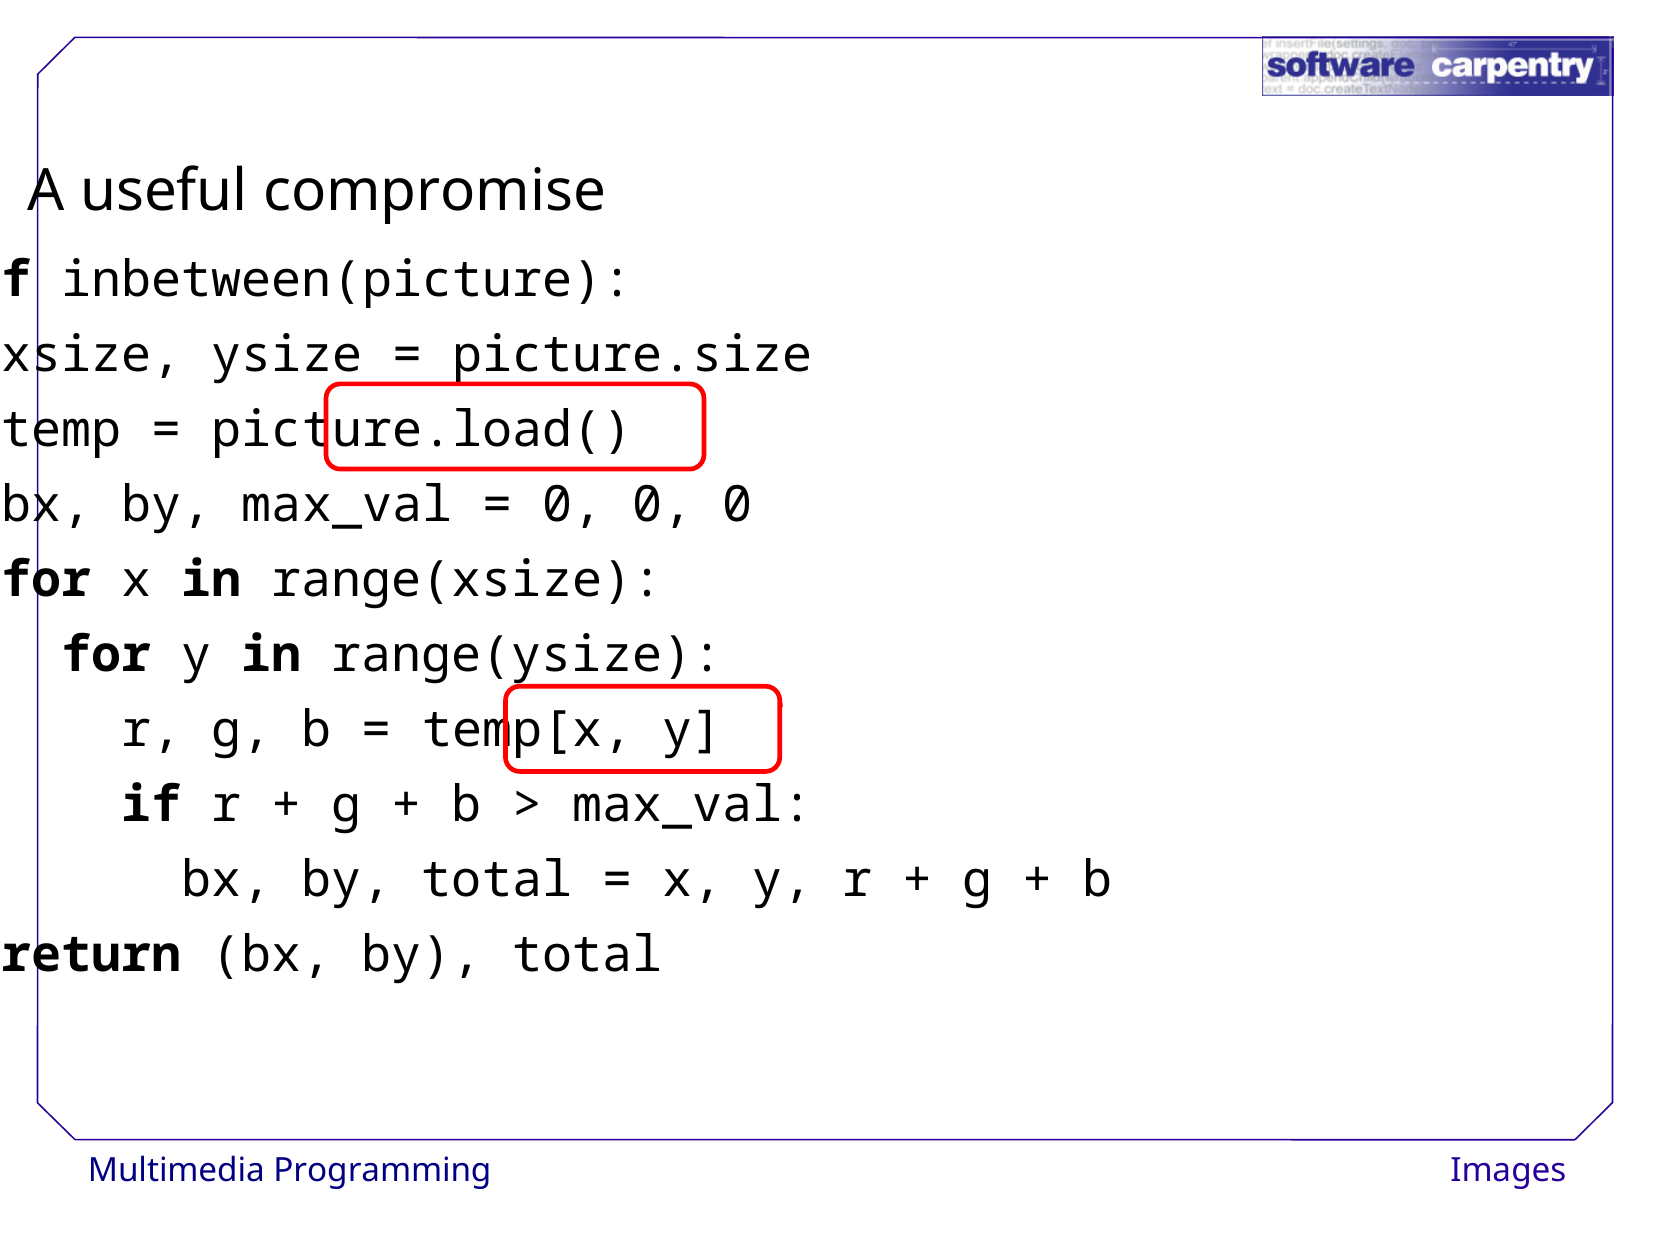

A useful compromise
def inbetween(picture):
 xsize, ysize = picture.size
 temp = picture.load()
 bx, by, max_val = 0, 0, 0
 for x in range(xsize):
 for y in range(ysize):
 r, g, b = temp[x, y]
 if r + g + b > max_val:
 bx, by, total = x, y, r + g + b
 return (bx, by), total